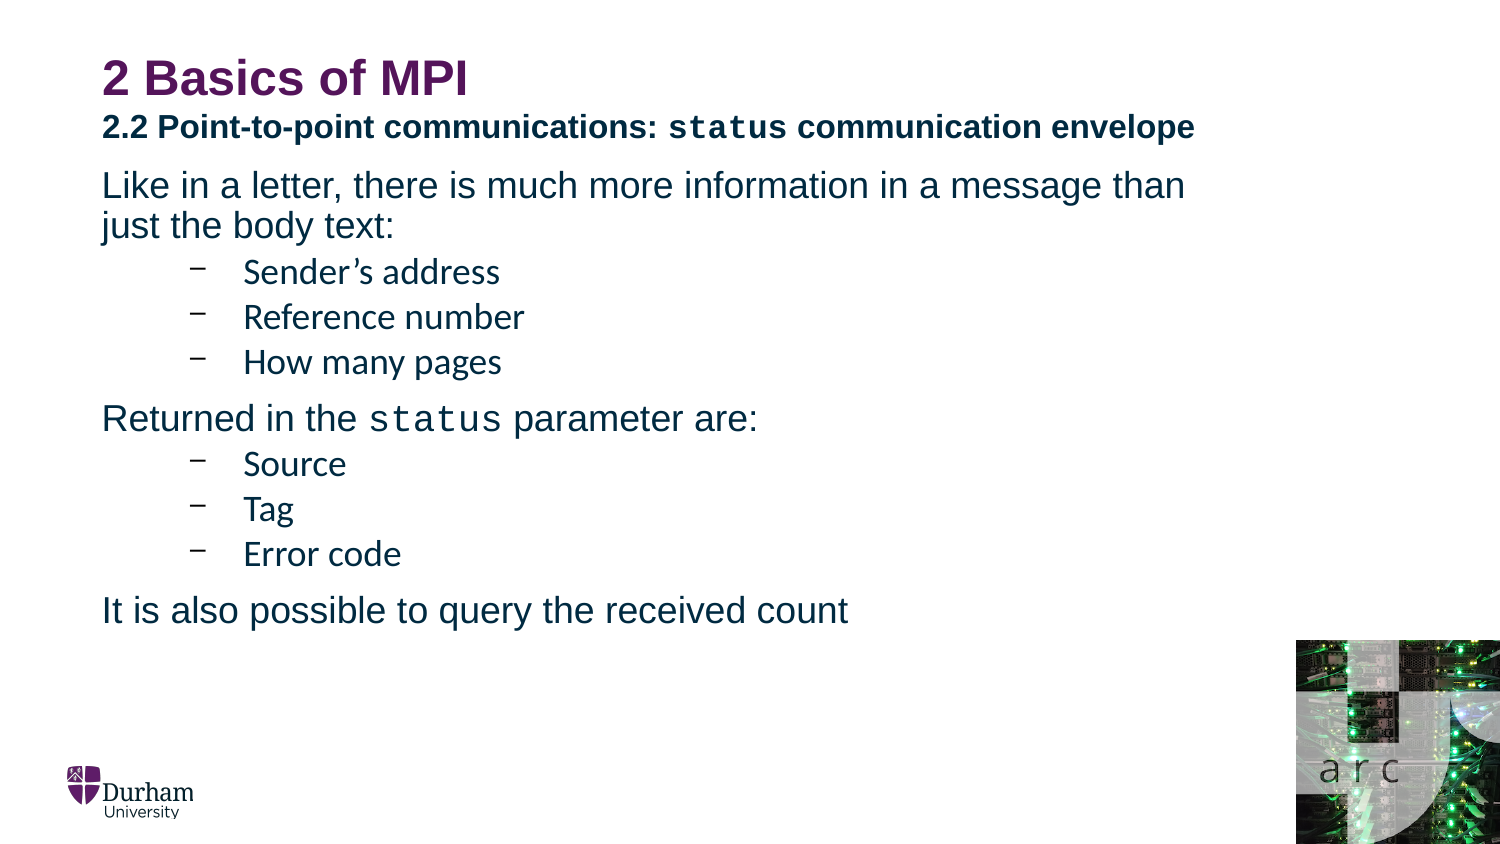

# 2 Basics of MPI 2.2 Point-to-point communications: status communication envelope
Like in a letter, there is much more information in a message than just the body text:
Sender’s address
Reference number
How many pages
Returned in the status parameter are:
Source
Tag
Error code
It is also possible to query the received count